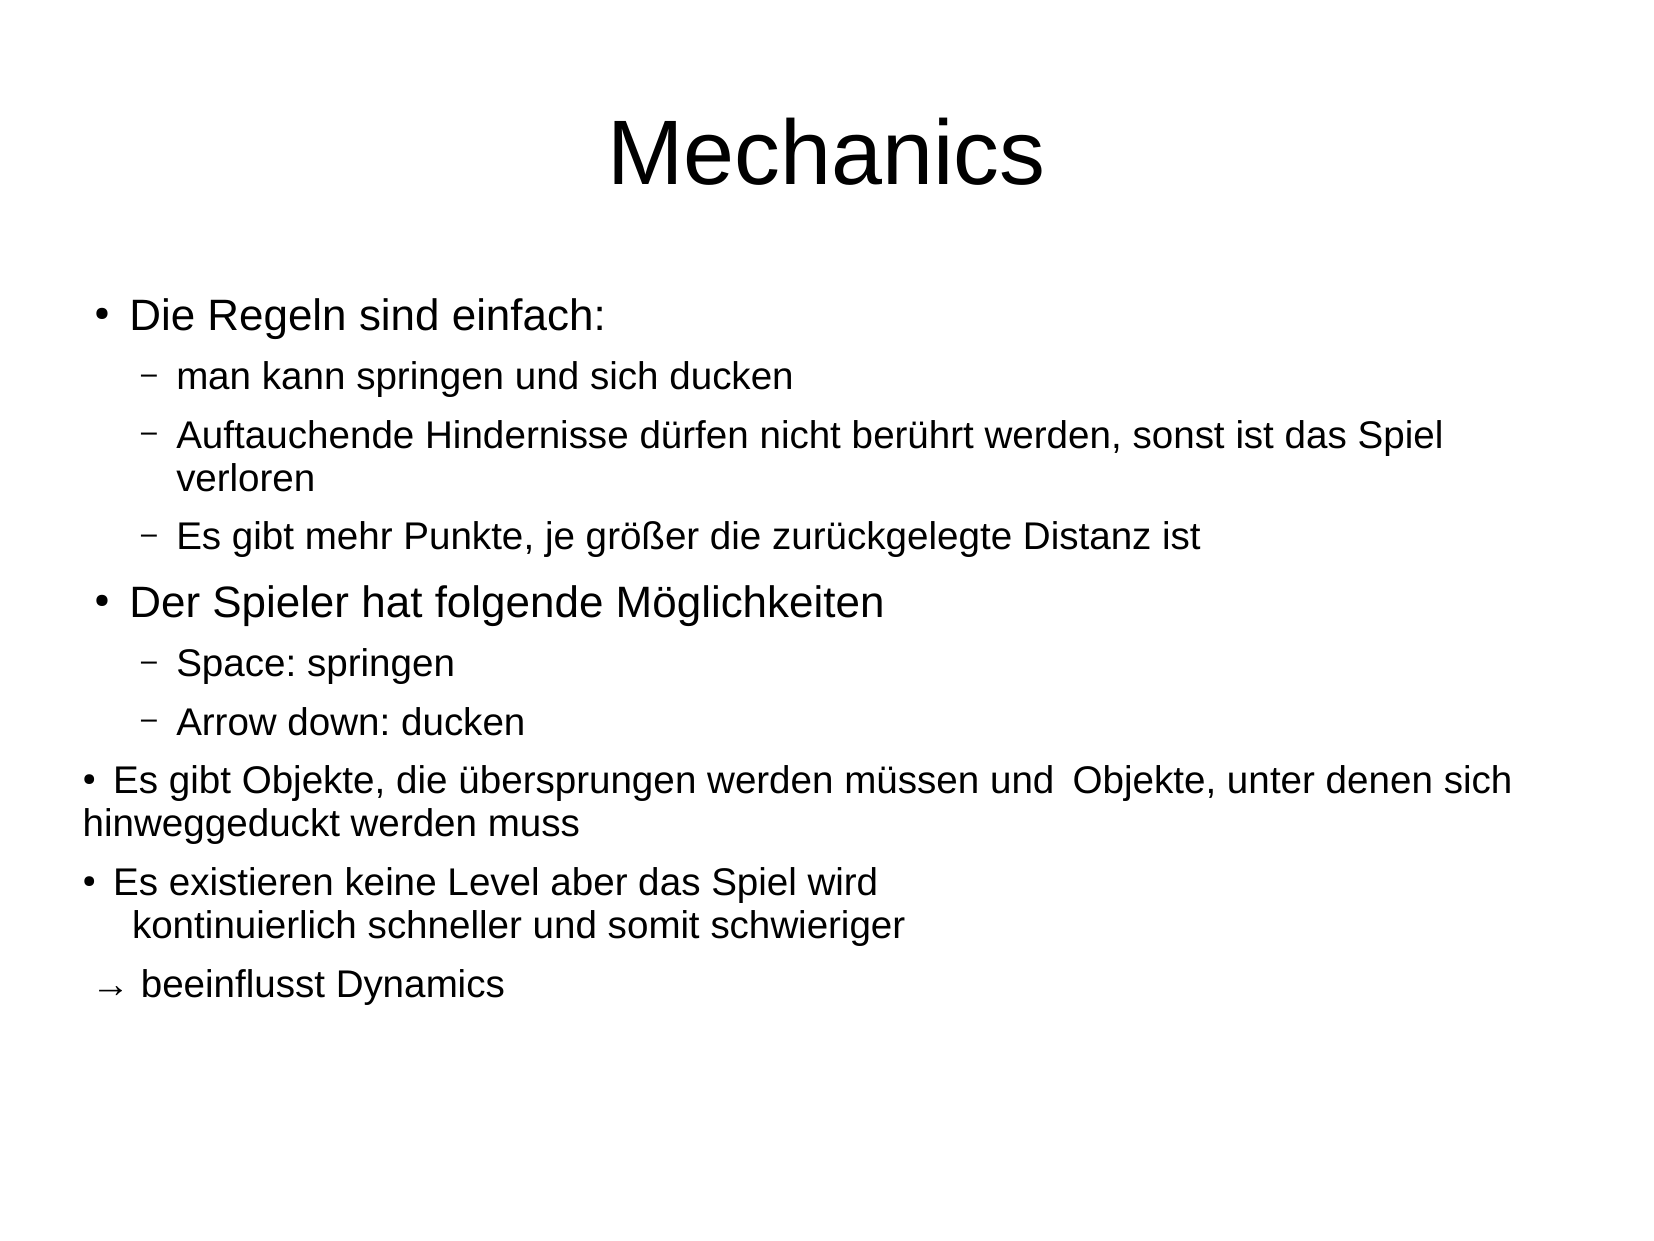

# Mechanics
Die Regeln sind einfach:
man kann springen und sich ducken
Auftauchende Hindernisse dürfen nicht berührt werden, sonst ist das Spiel verloren
Es gibt mehr Punkte, je größer die zurückgelegte Distanz ist
Der Spieler hat folgende Möglichkeiten
Space: springen
Arrow down: ducken
 Es gibt Objekte, die übersprungen werden müssen und	Objekte, unter denen sich 	hinweggeduckt werden muss
 Es existieren keine Level aber das Spiel wird
		kontinuierlich schneller und somit schwieriger
→ beeinflusst Dynamics